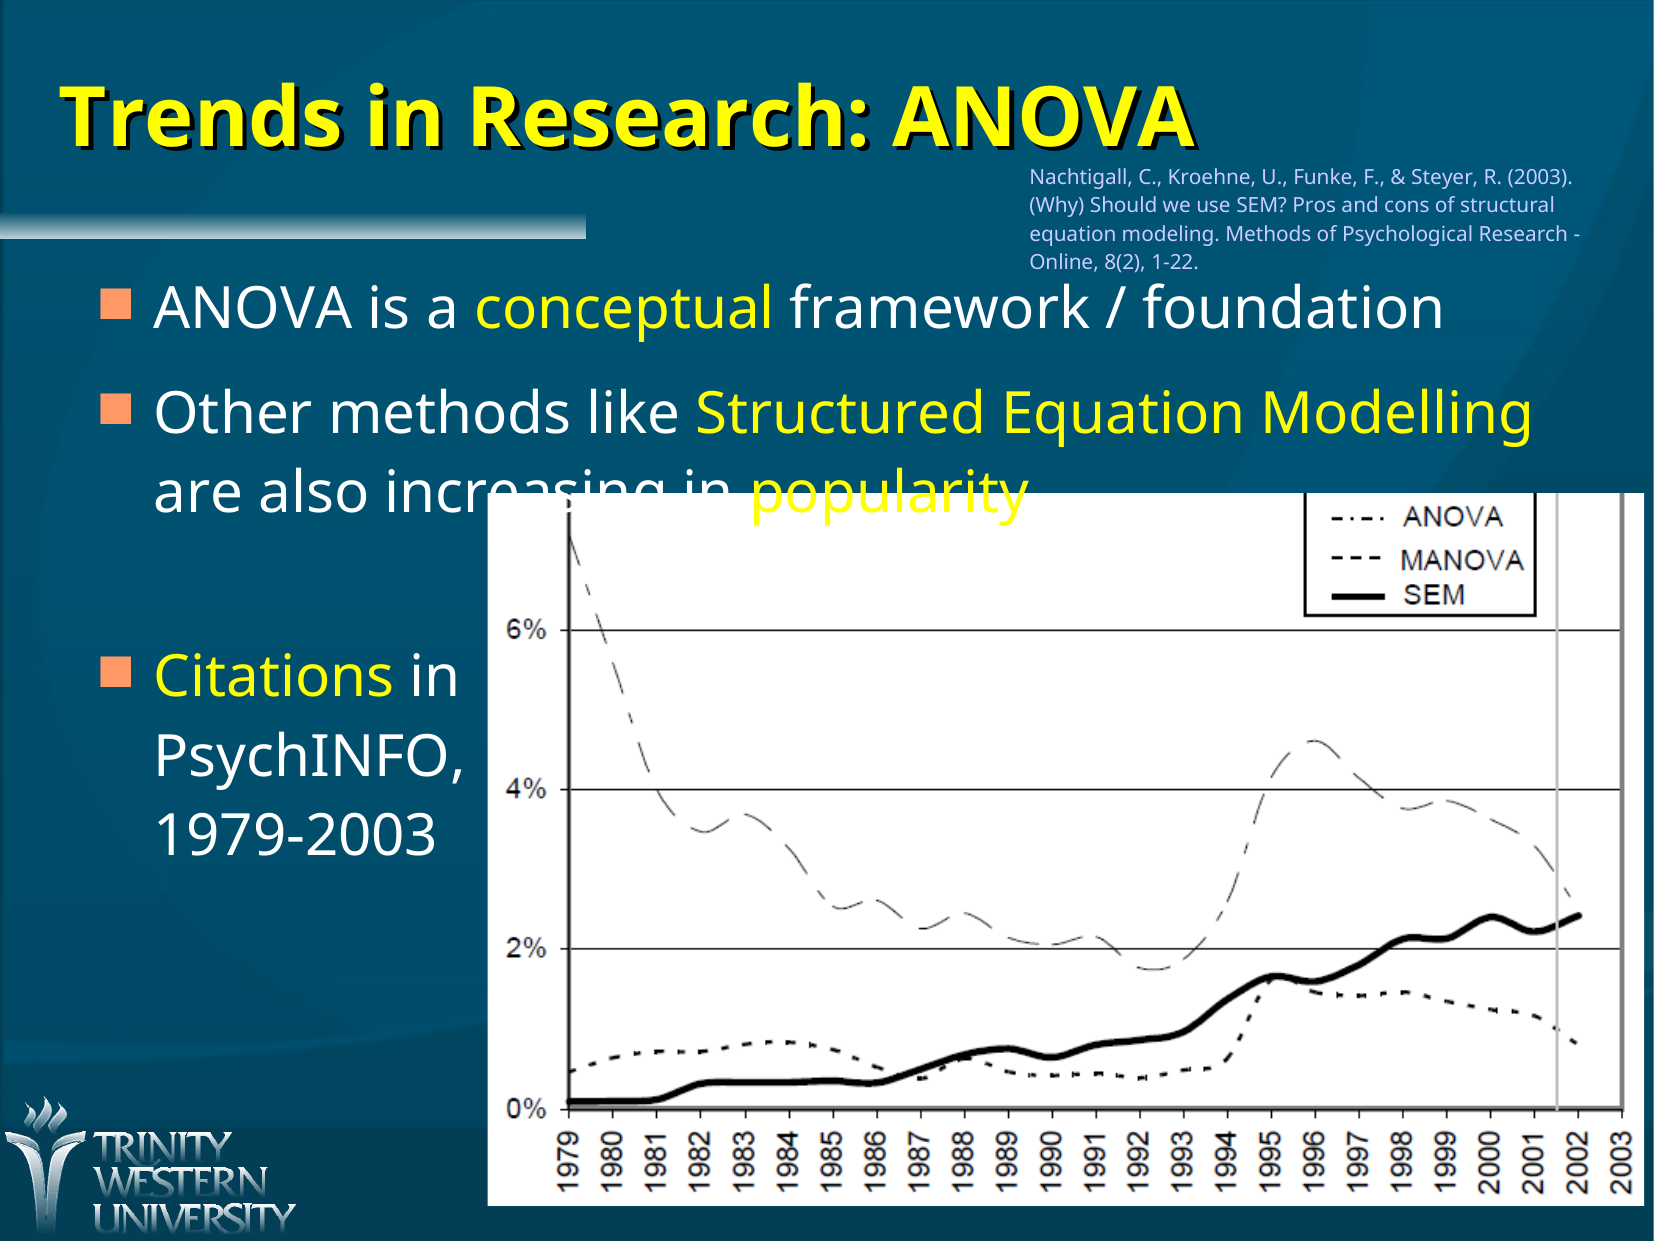

# Trends in Research: ANOVA
Nachtigall, C., Kroehne, U., Funke, F., & Steyer, R. (2003).
(Why) Should we use SEM? Pros and cons of structural equation modeling. Methods of Psychological Research - Online, 8(2), 1-22.
ANOVA is a conceptual framework / foundation
Other methods like Structured Equation Modelling are also increasing in popularity
Citations in
PsychINFO,
1979-2003
CPSY501: ANOVA
21 Oct 2011
3